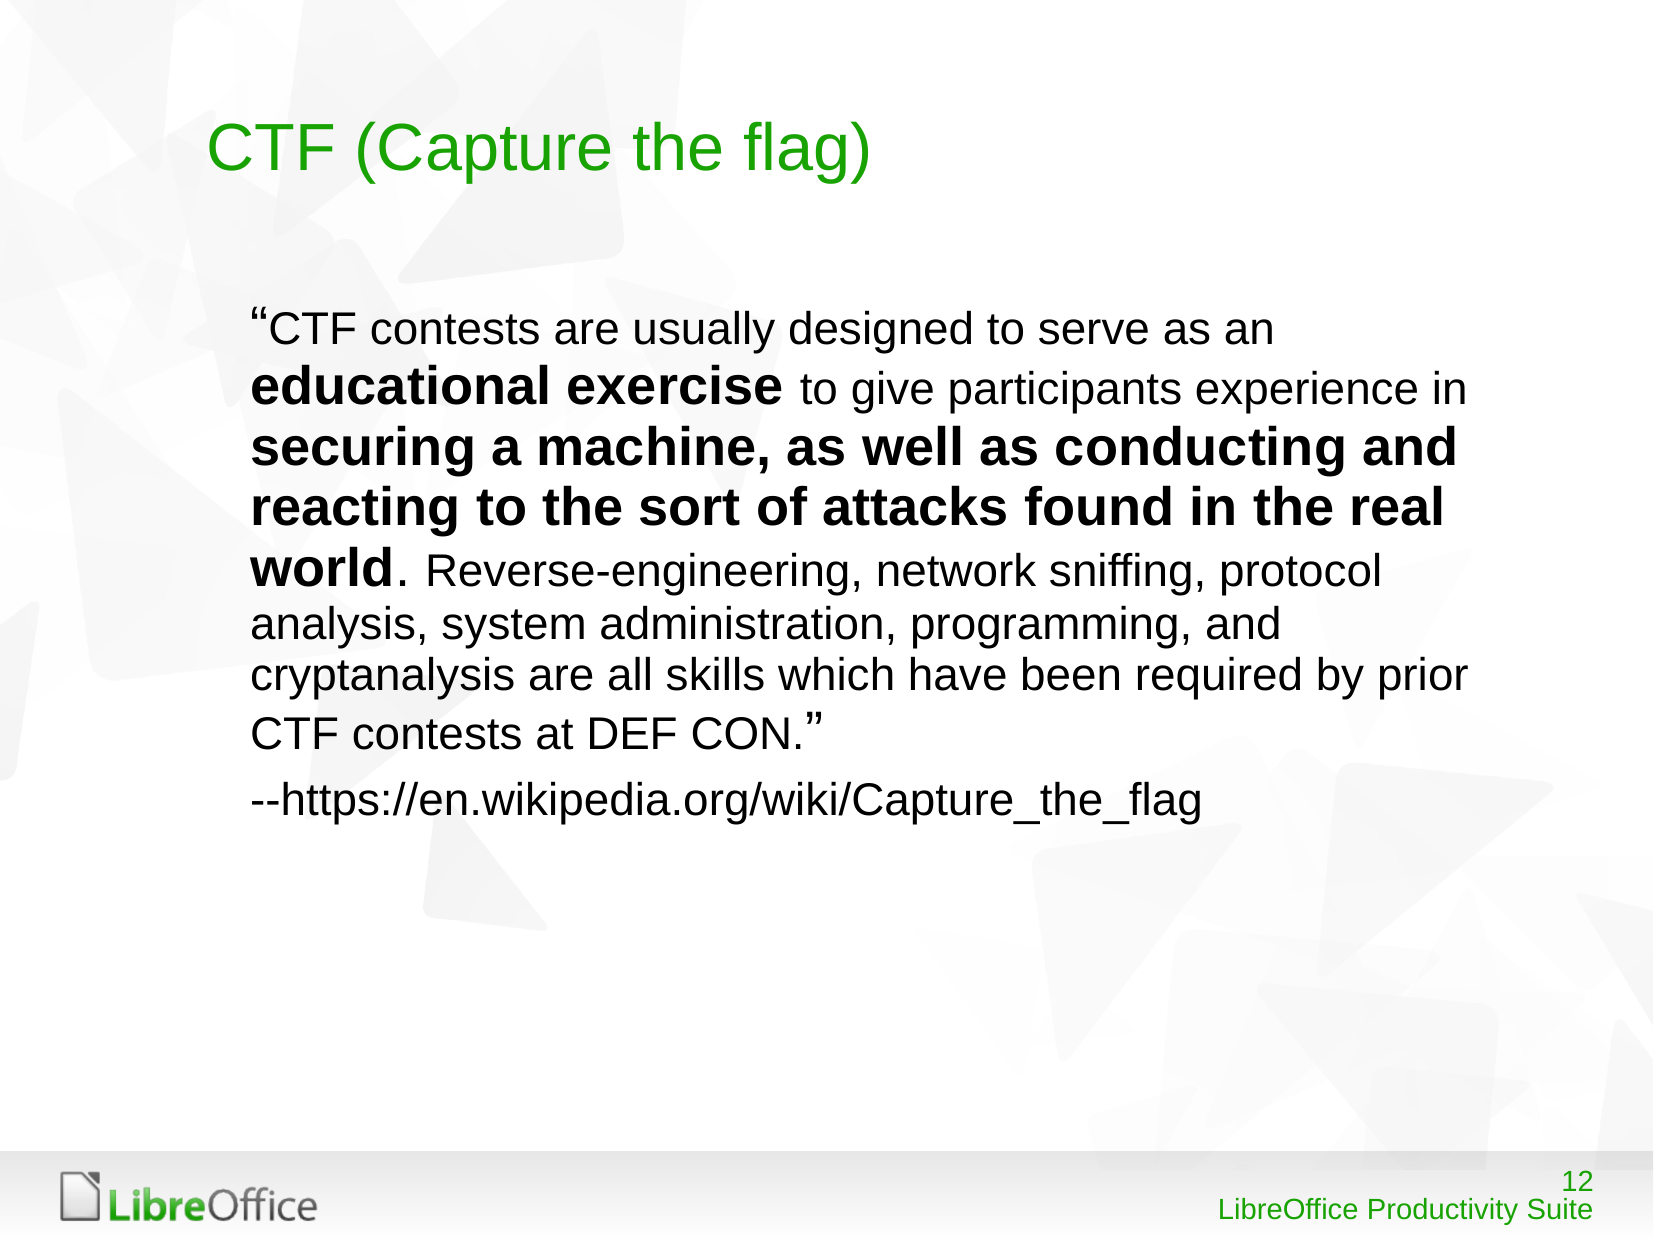

# CTF (Capture the flag)
“CTF contests are usually designed to serve as an educational exercise to give participants experience in securing a machine, as well as conducting and reacting to the sort of attacks found in the real world. Reverse-engineering, network sniffing, protocol analysis, system administration, programming, and cryptanalysis are all skills which have been required by prior CTF contests at DEF CON.”
--https://en.wikipedia.org/wiki/Capture_the_flag
12
LibreOffice Productivity Suite